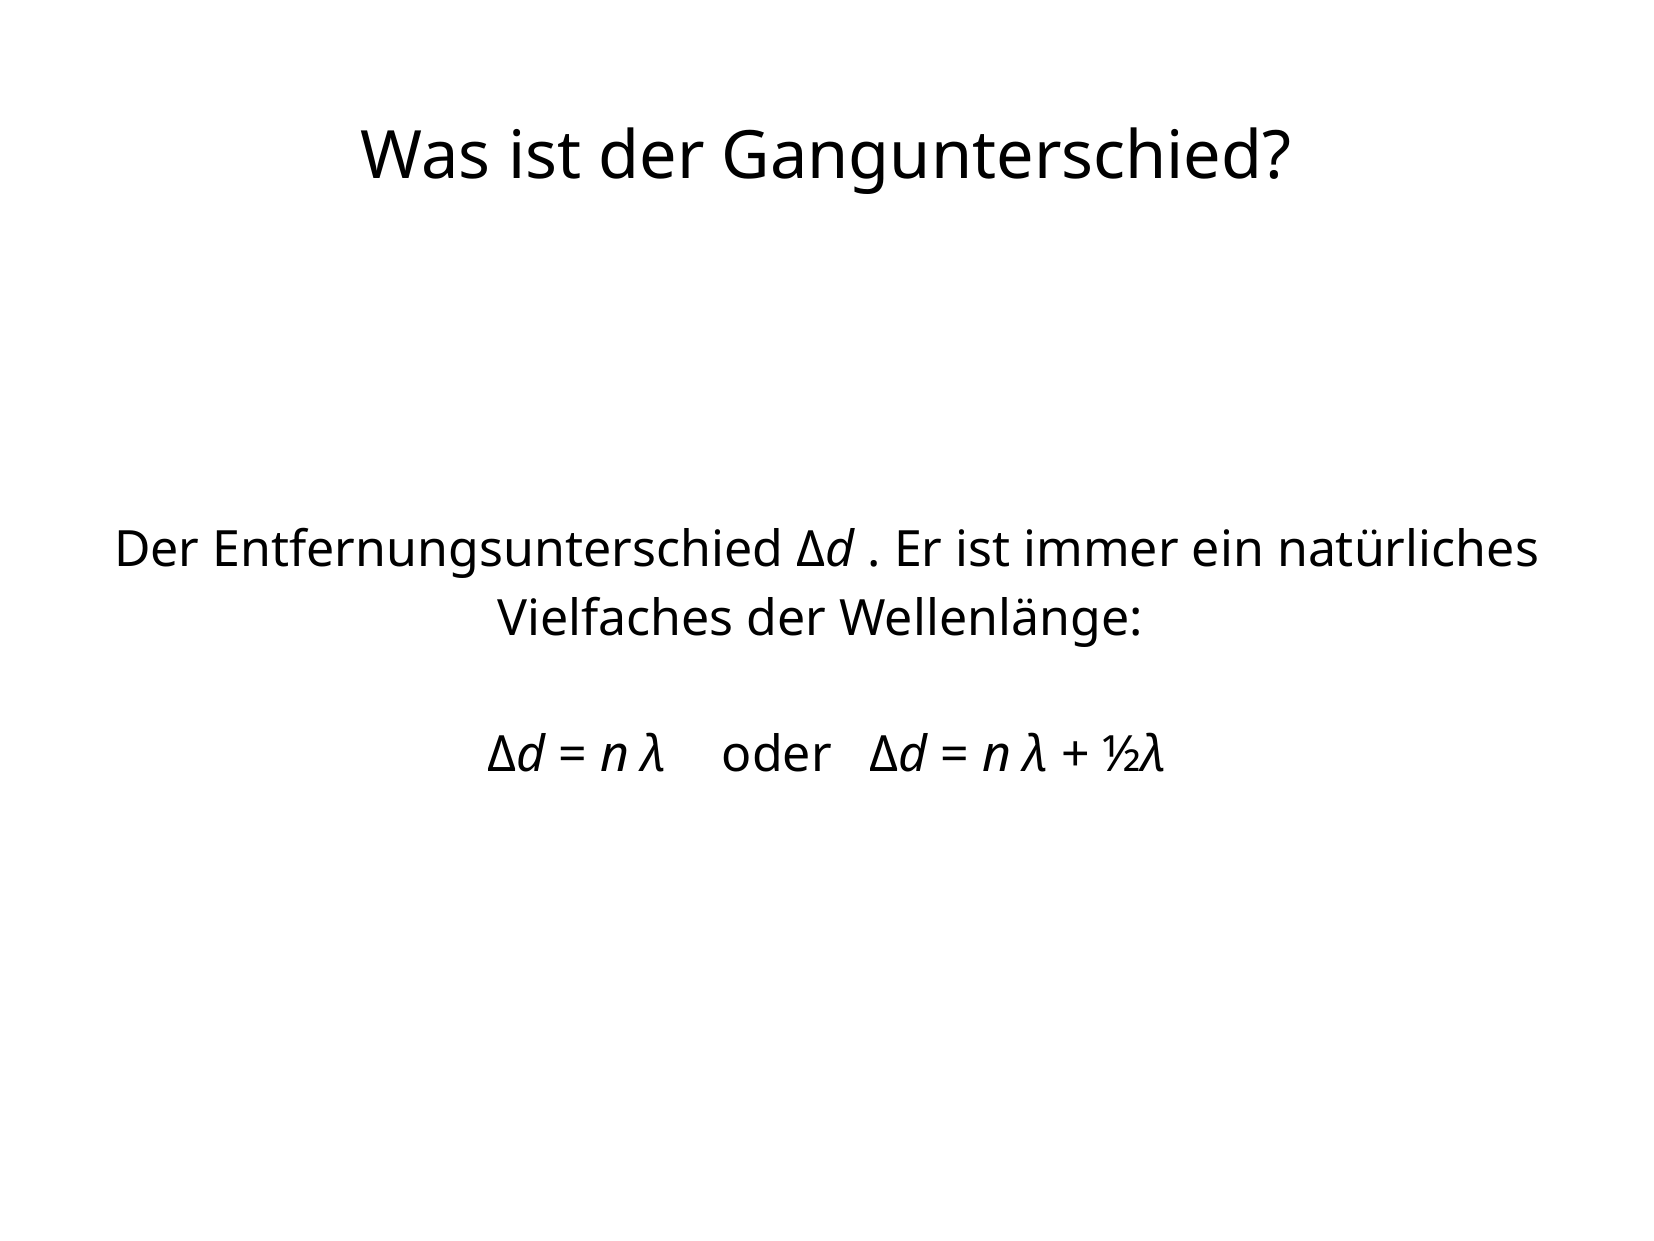

# Was ist der Gangunterschied?
Der Entfernungsunterschied Δd . Er ist immer ein natürliches Vielfaches der Wellenlänge:
Δd = n λ 	 oder 	 Δd = n λ + ½λ